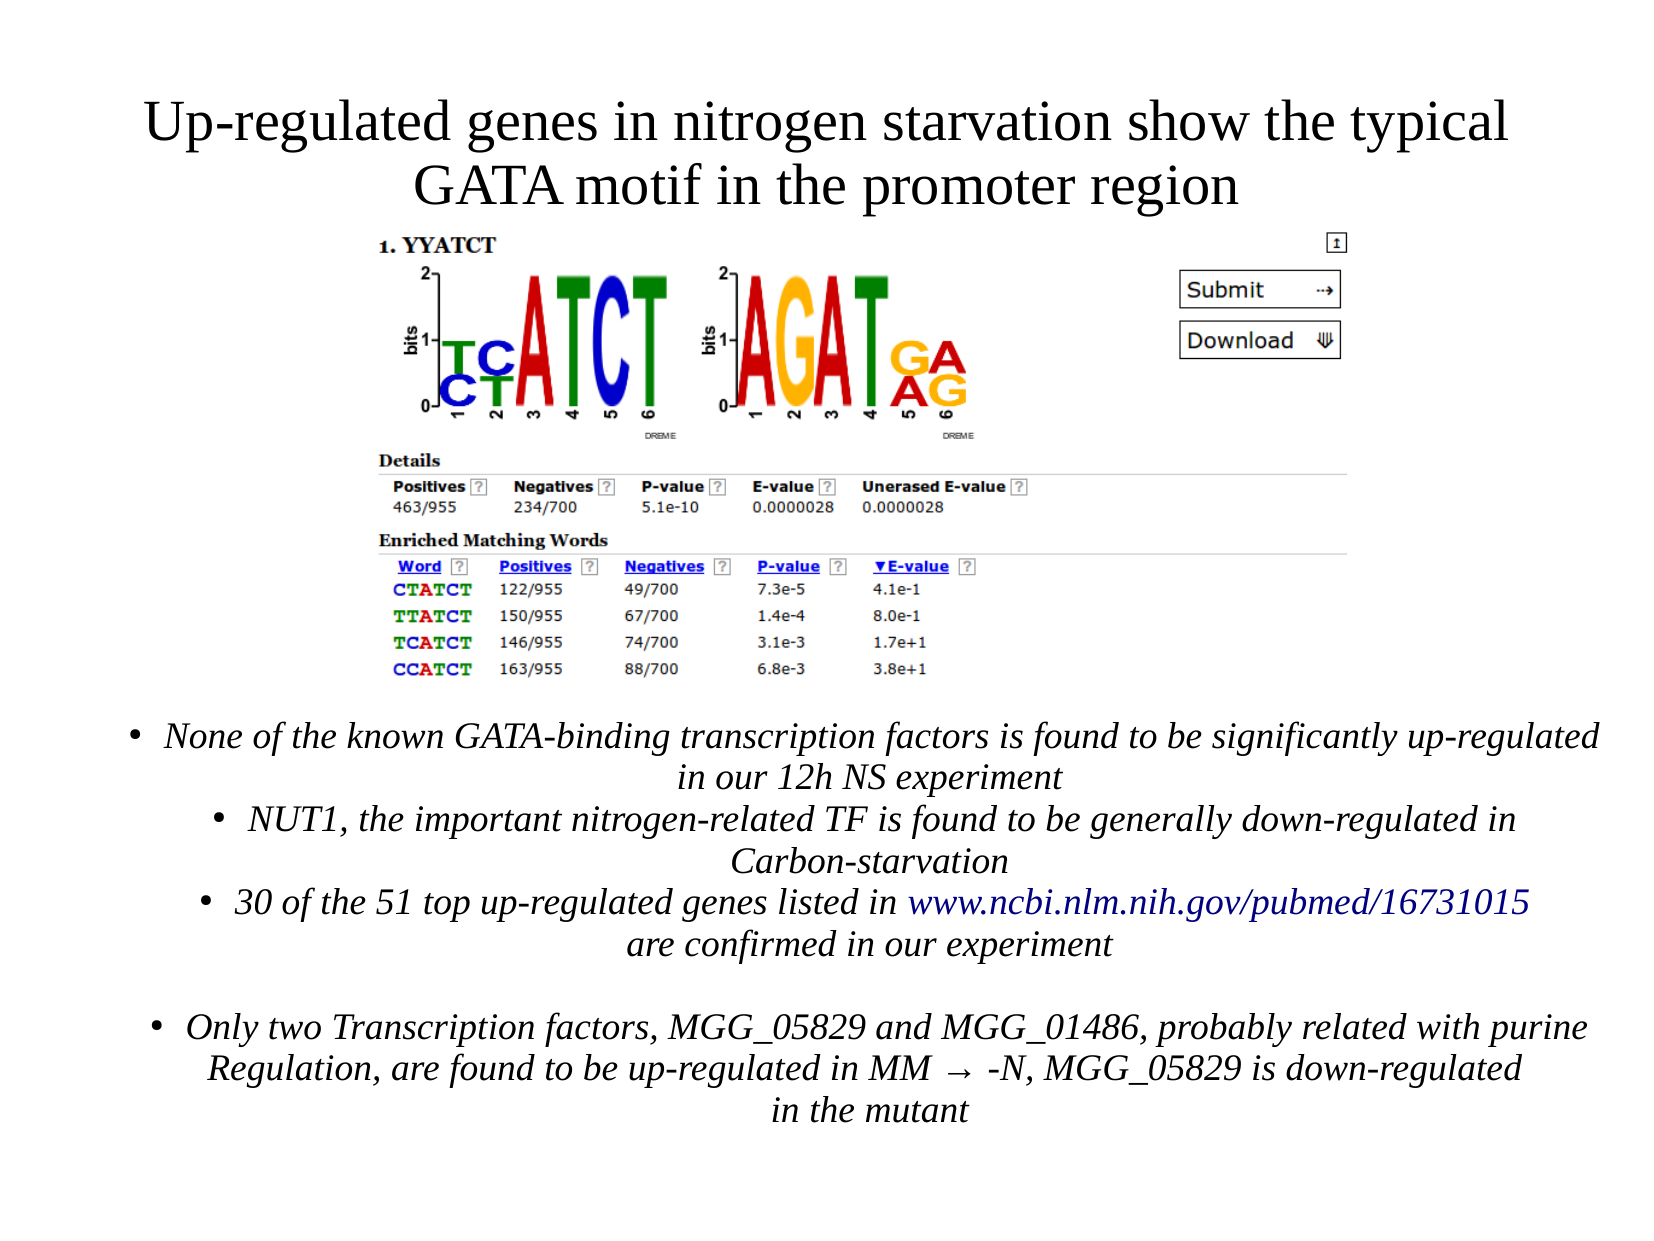

# Up-regulated genes in nitrogen starvation show the typical GATA motif in the promoter region
None of the known GATA-binding transcription factors is found to be significantly up-regulated
in our 12h NS experiment
NUT1, the important nitrogen-related TF is found to be generally down-regulated in
Carbon-starvation
30 of the 51 top up-regulated genes listed in www.ncbi.nlm.nih.gov/pubmed/16731015
are confirmed in our experiment
Only two Transcription factors, MGG_05829 and MGG_01486, probably related with purine
Regulation, are found to be up-regulated in MM → -N, MGG_05829 is down-regulated
in the mutant